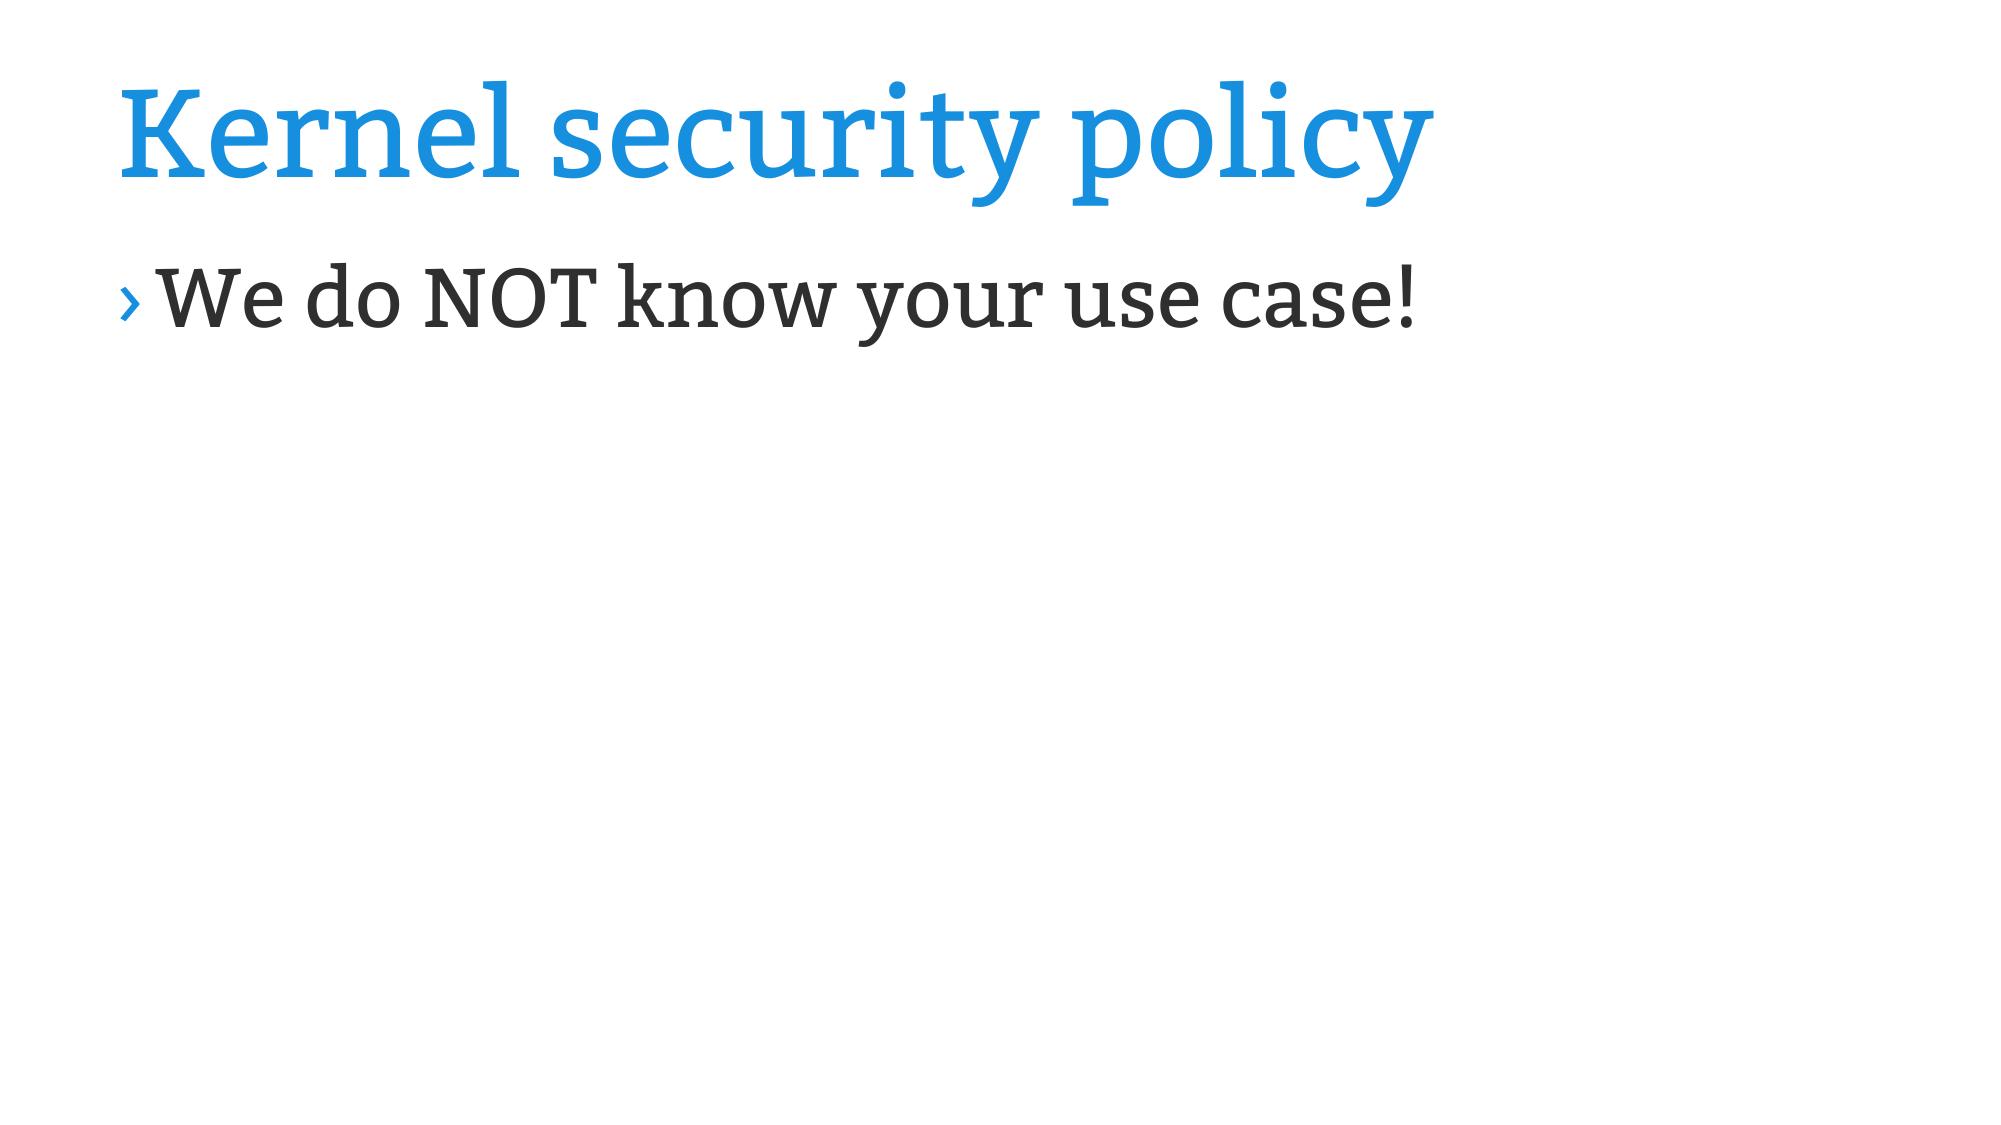

# Kernel security policy
We do NOT know your use case!